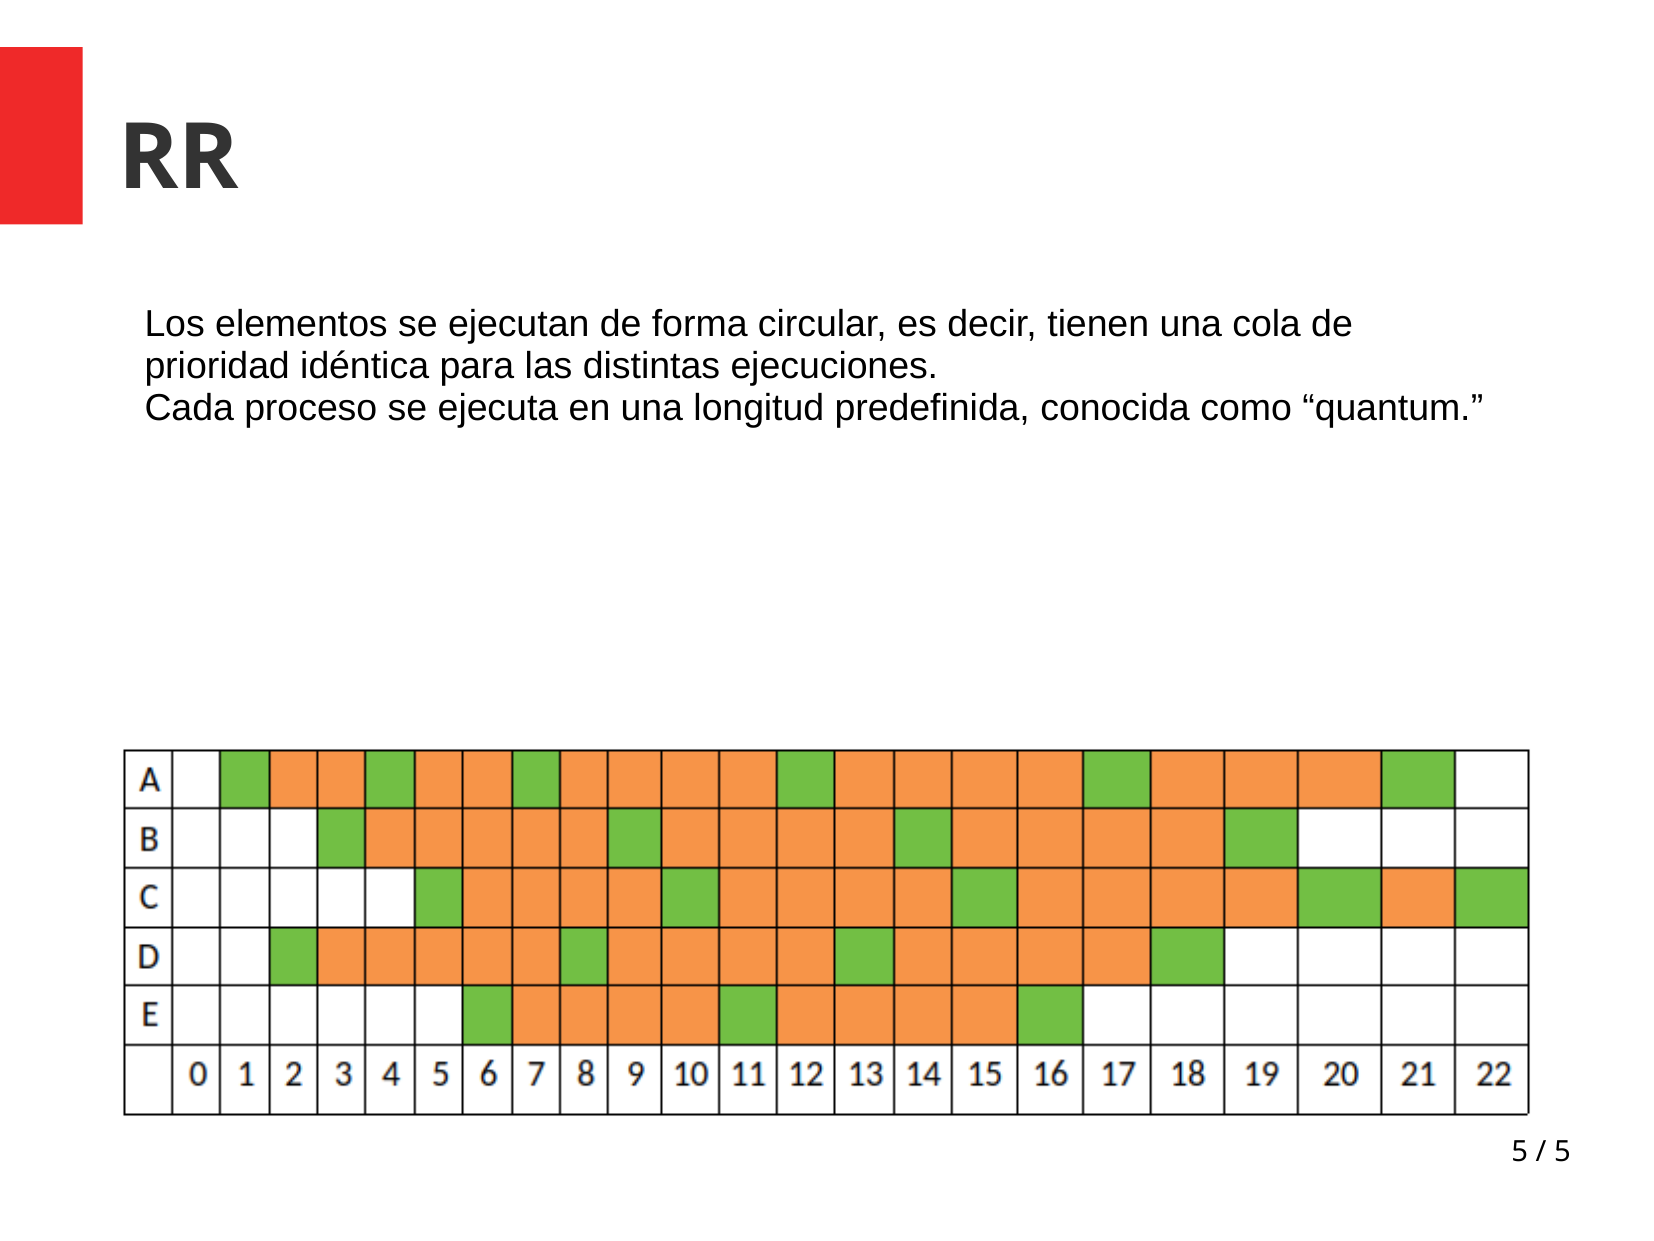

# RR
Los elementos se ejecutan de forma circular, es decir, tienen una cola de prioridad idéntica para las distintas ejecuciones.
Cada proceso se ejecuta en una longitud predefinida, conocida como “quantum.”
5